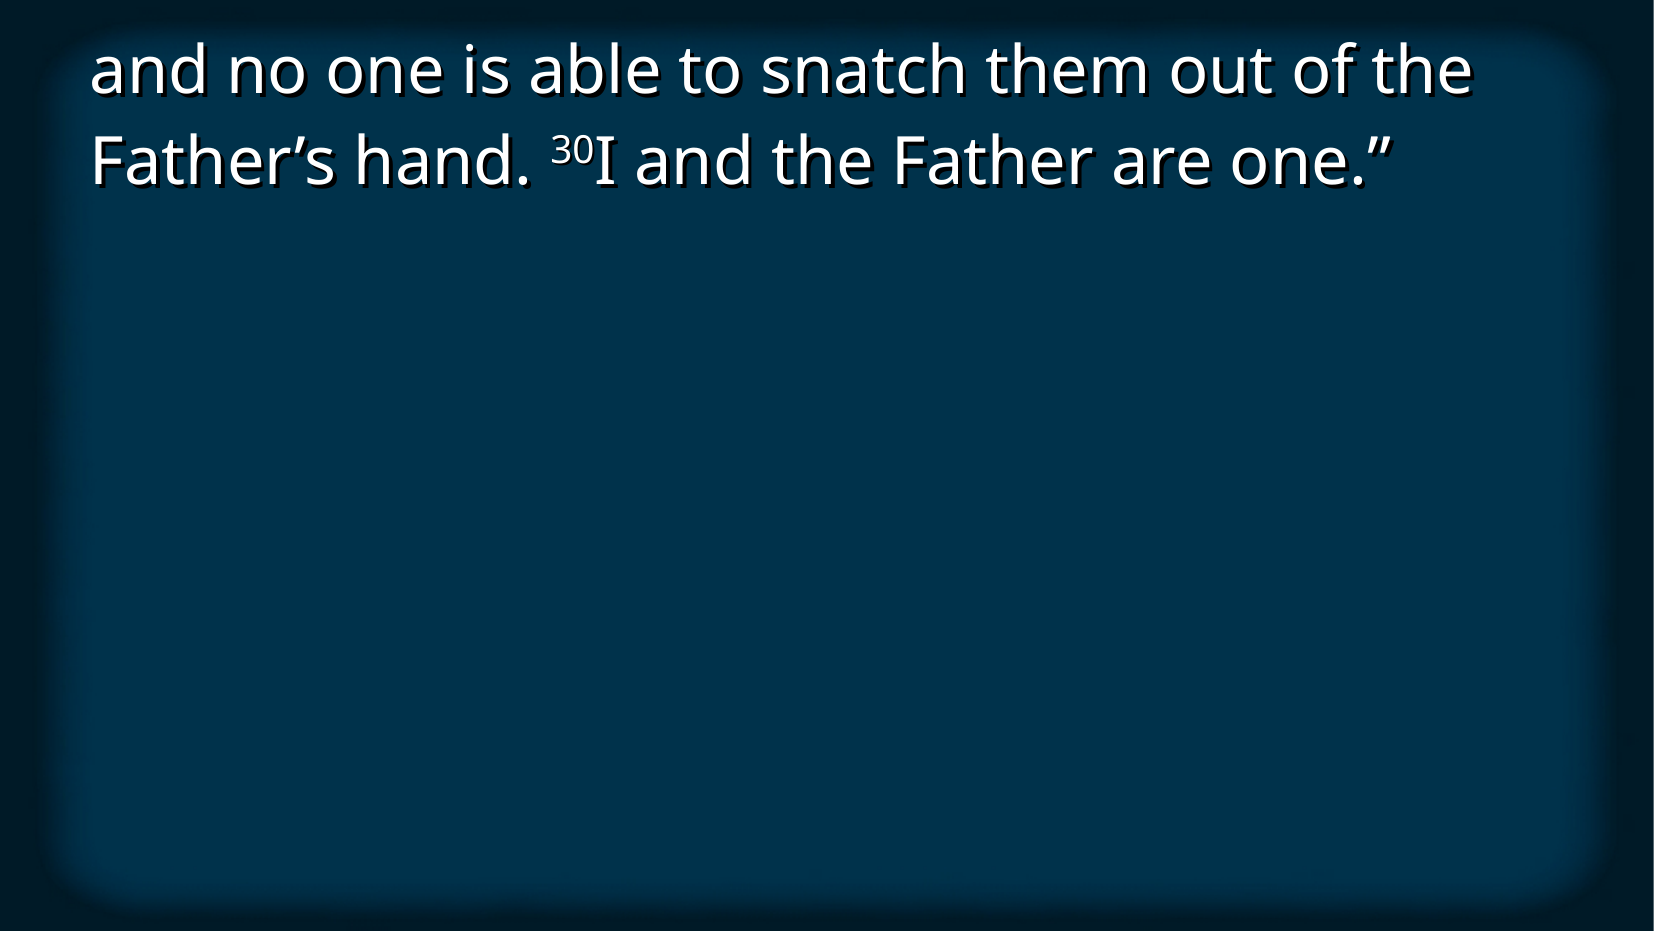

and no one is able to snatch them out of the Father’s hand. 30I and the Father are one.”